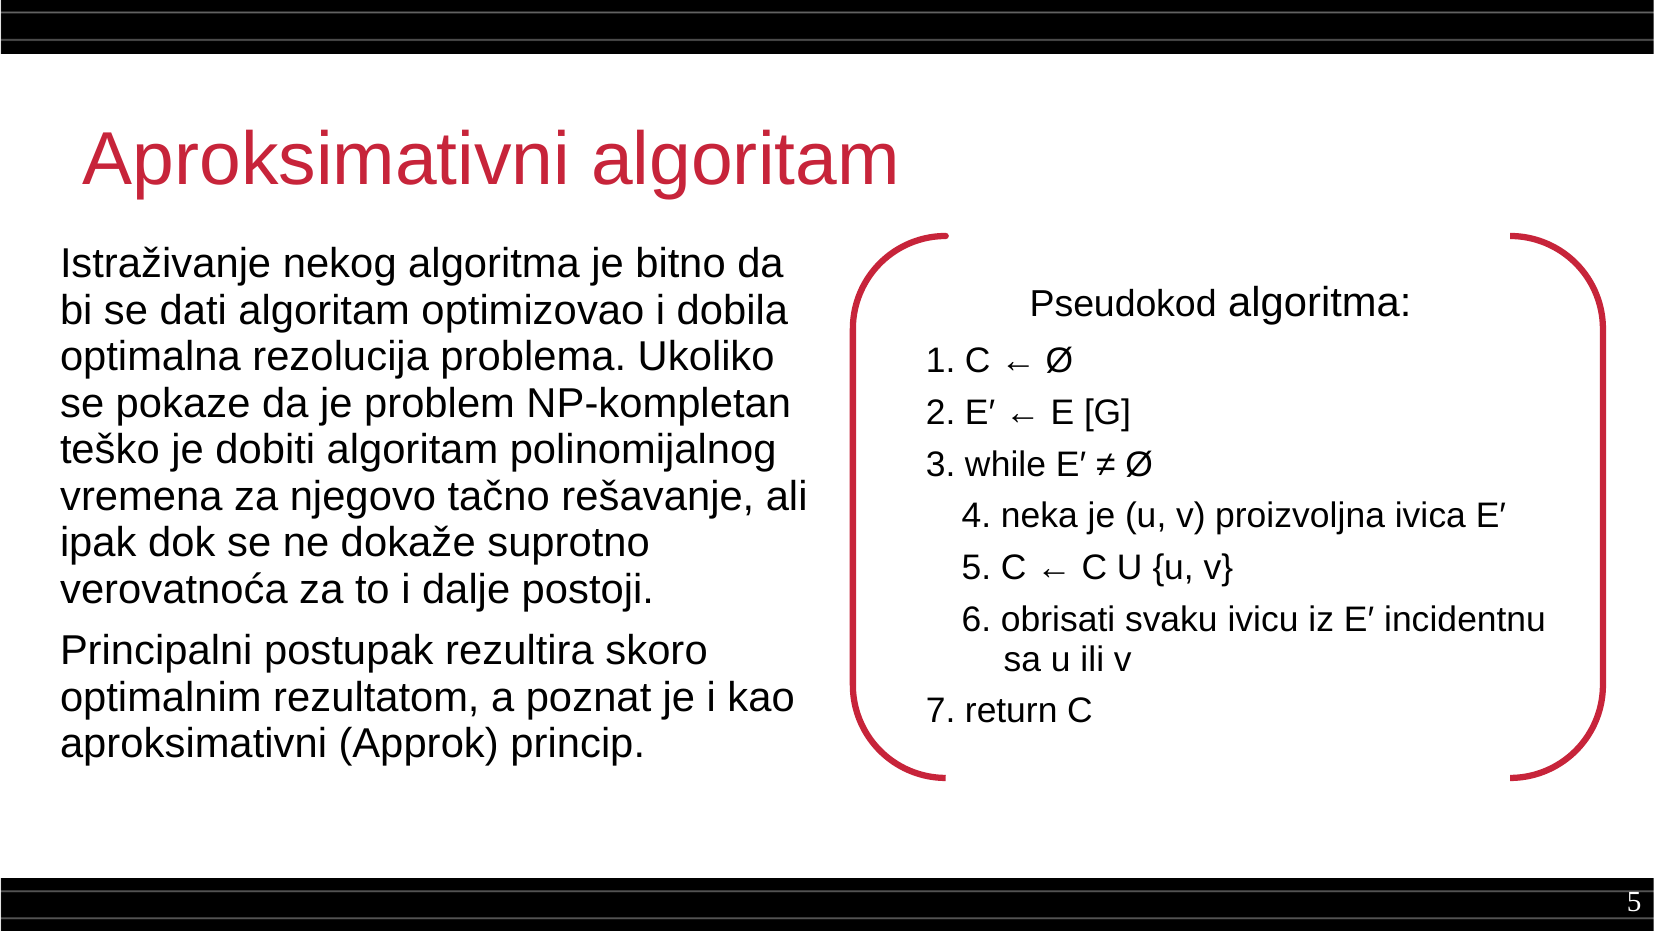

# Aproksimativni algoritam
Istraživanje nekog algoritma je bitno da bi se dati algoritam optimizovao i dobila optimalna rezolucija problema. Ukoliko se pokaze da je problem NP-kompletan teško je dobiti algoritam polinomijalnog vremena za njegovo tačno rešavanje, ali ipak dok se ne dokaže suprotno verovatnoća za to i dalje postoji.
Principalni postupak rezultira skoro optimalnim rezultatom, a poznat je i kao aproksimativni (Approk) princip.
Pseudokod algoritma:
 1. C ← Ø
 2. E′ ← E [G]
 3. while E′ ≠ Ø
 	 4. neka je (u, v) proizvoljna ivica E′
 	 5. C ← C U {u, v}
 	 6. obrisati svaku ivicu iz E′ incidentnu sa u ili v
 7. return C